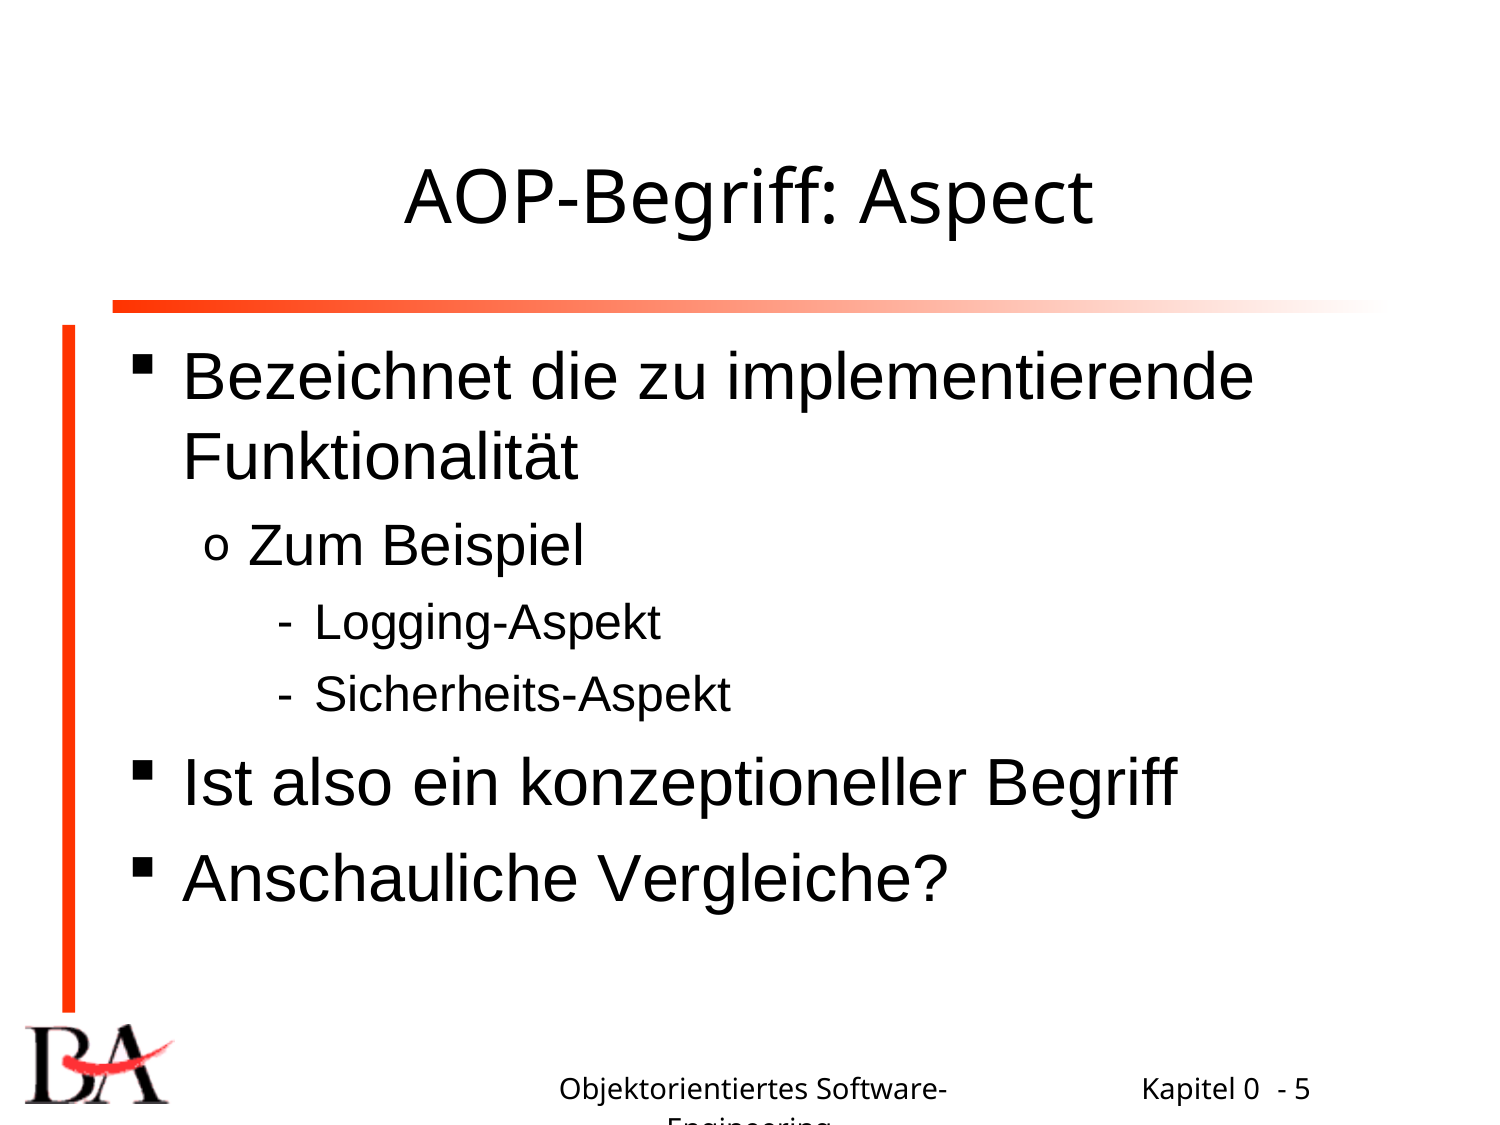

# AOP-Begriff: Aspect
Bezeichnet die zu implementierende Funktionalität
Zum Beispiel
Logging-Aspekt
Sicherheits-Aspekt
Ist also ein konzeptioneller Begriff
Anschauliche Vergleiche?
5